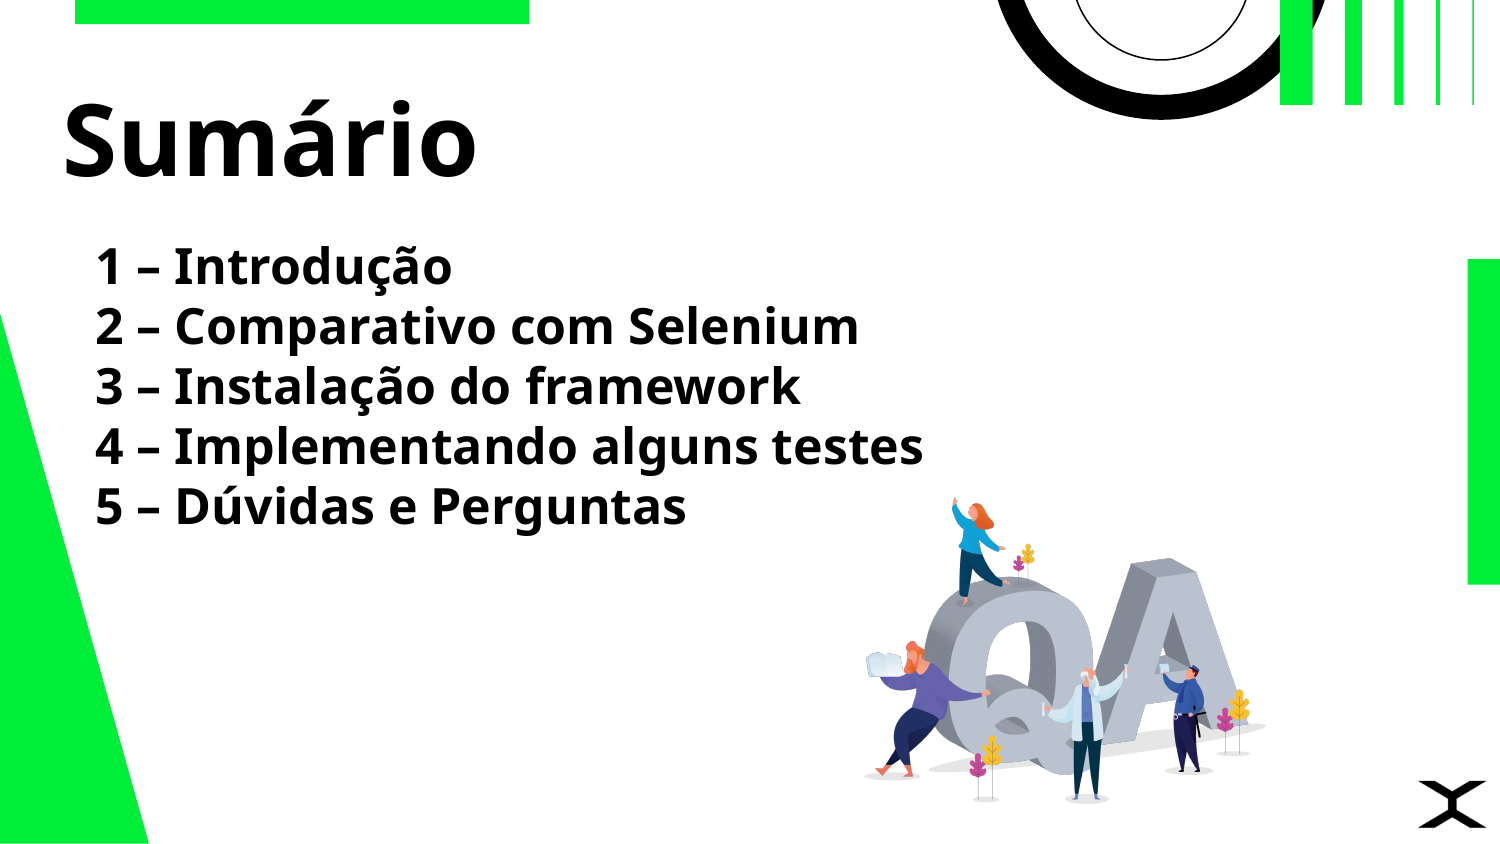

# Sumário
1 – Introdução
2 – Comparativo com Selenium
3 – Instalação do framework
4 – Implementando alguns testes
5 – Dúvidas e Perguntas